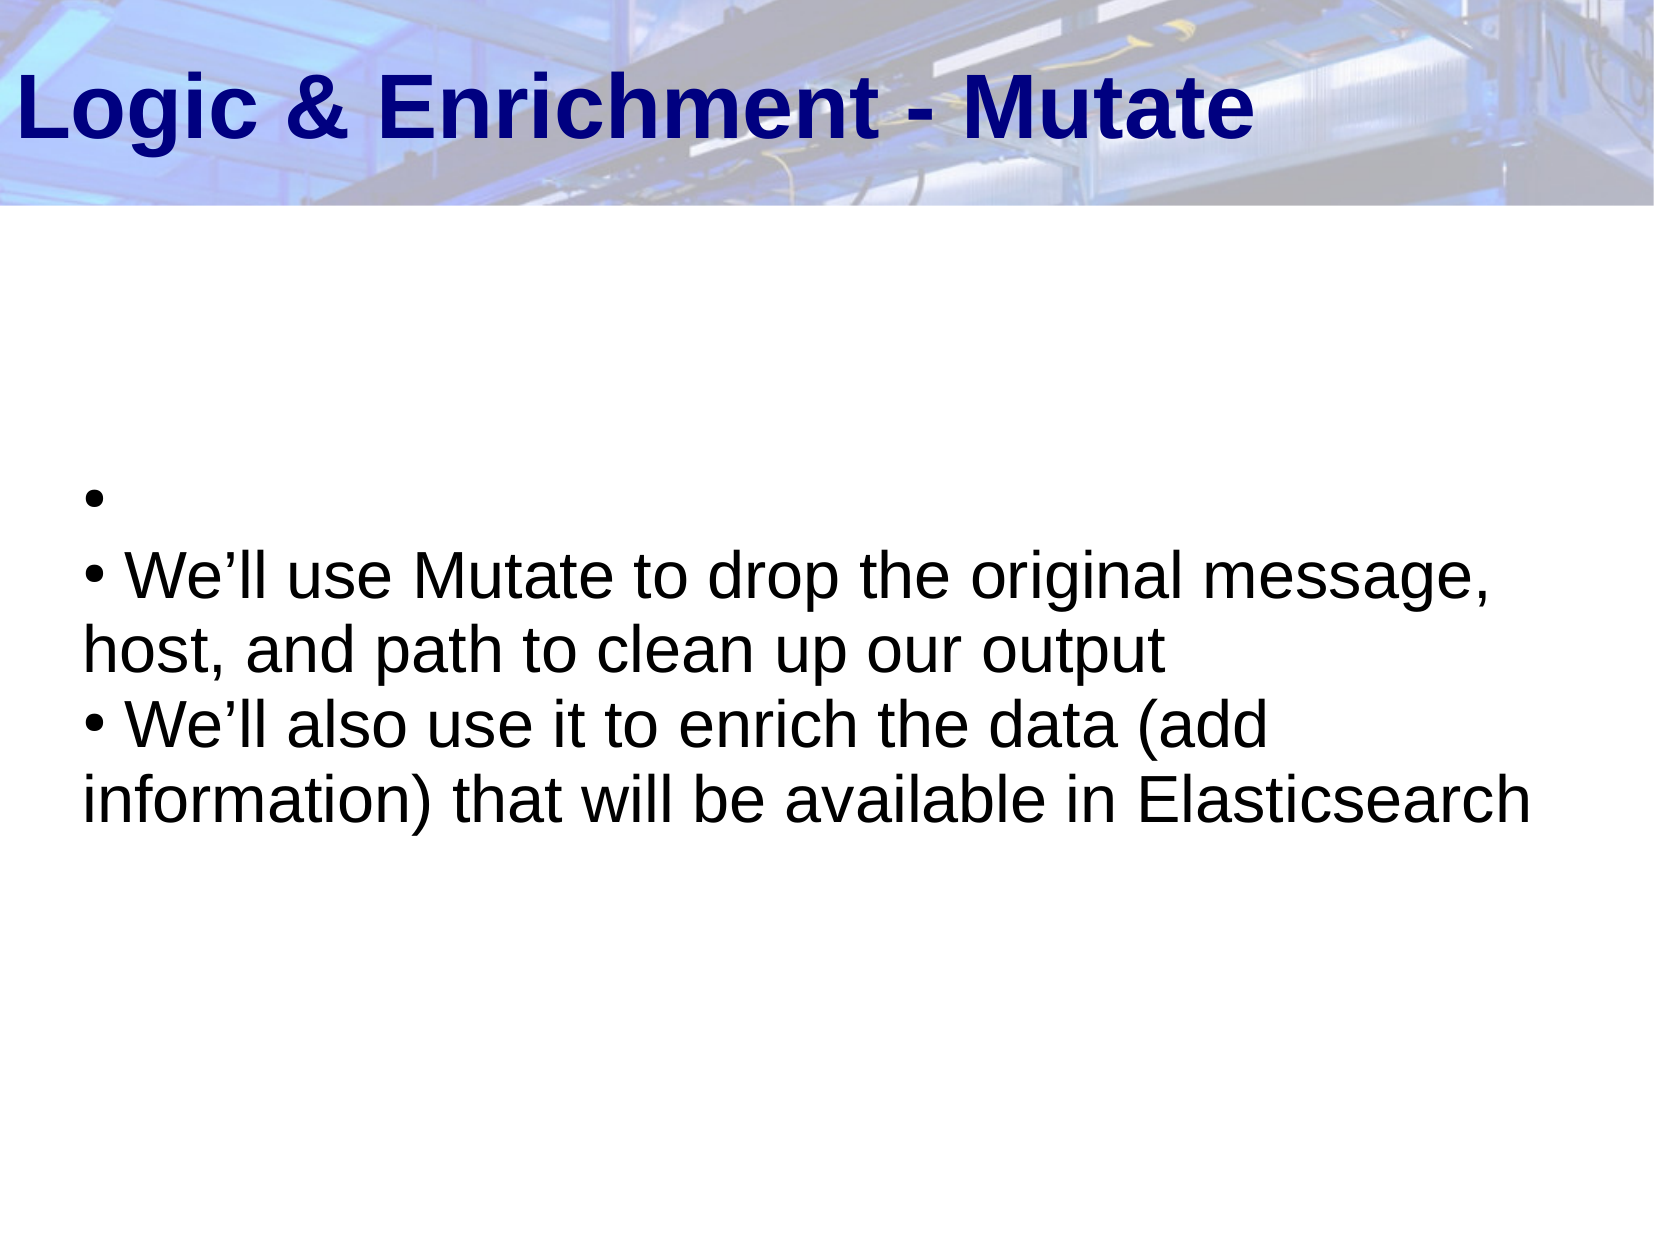

# Logic & Enrichment - Mutate
 We’ll use Mutate to drop the original message, host, and path to clean up our output
 We’ll also use it to enrich the data (add information) that will be available in Elasticsearch